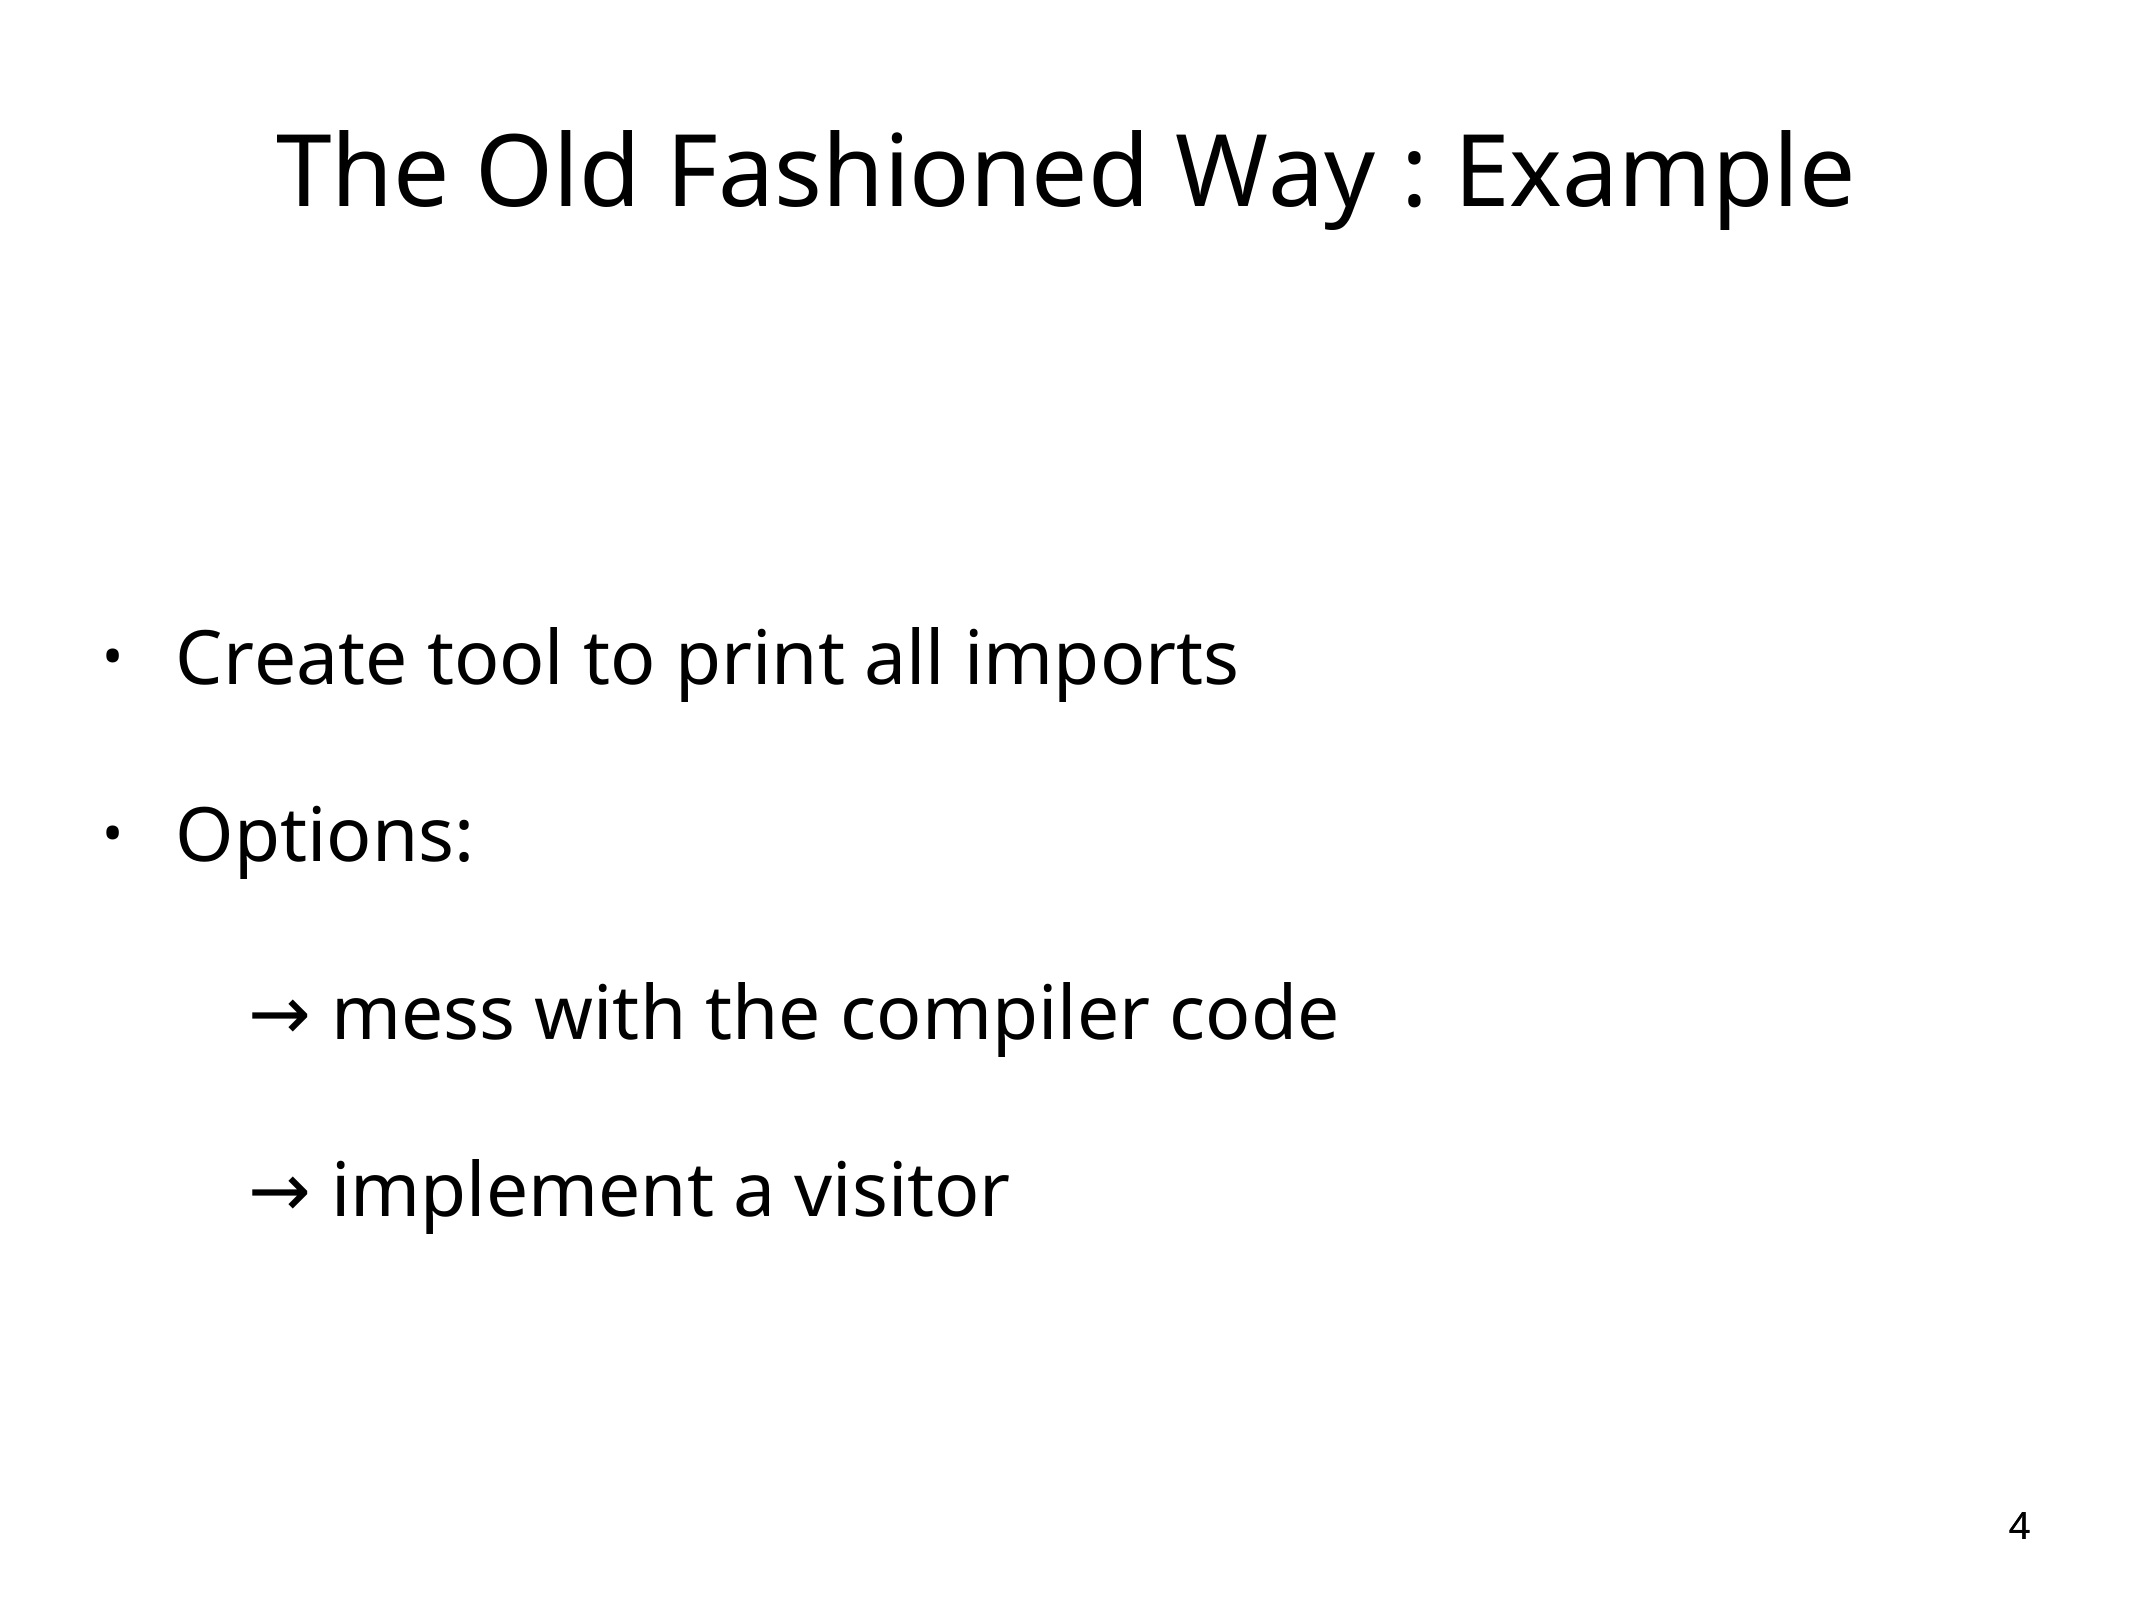

# The Old Fashioned Way : Example
Create tool to print all imports
Options:
→ mess with the compiler code
→ implement a visitor
4